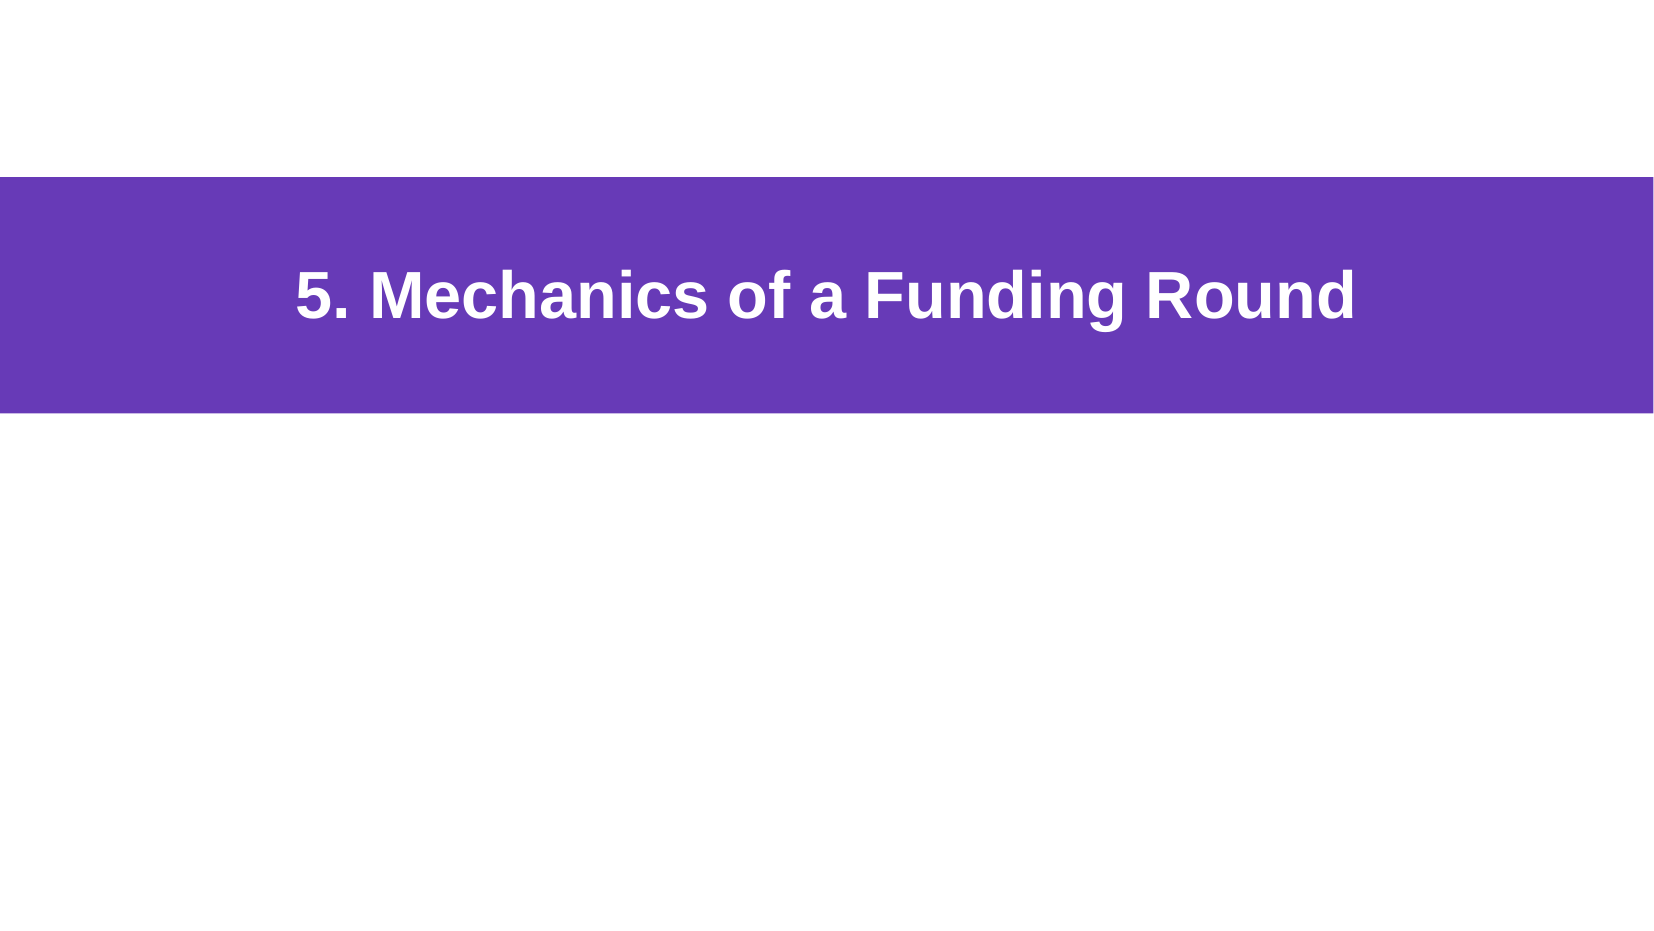

# 5. Mechanics of a Funding Round